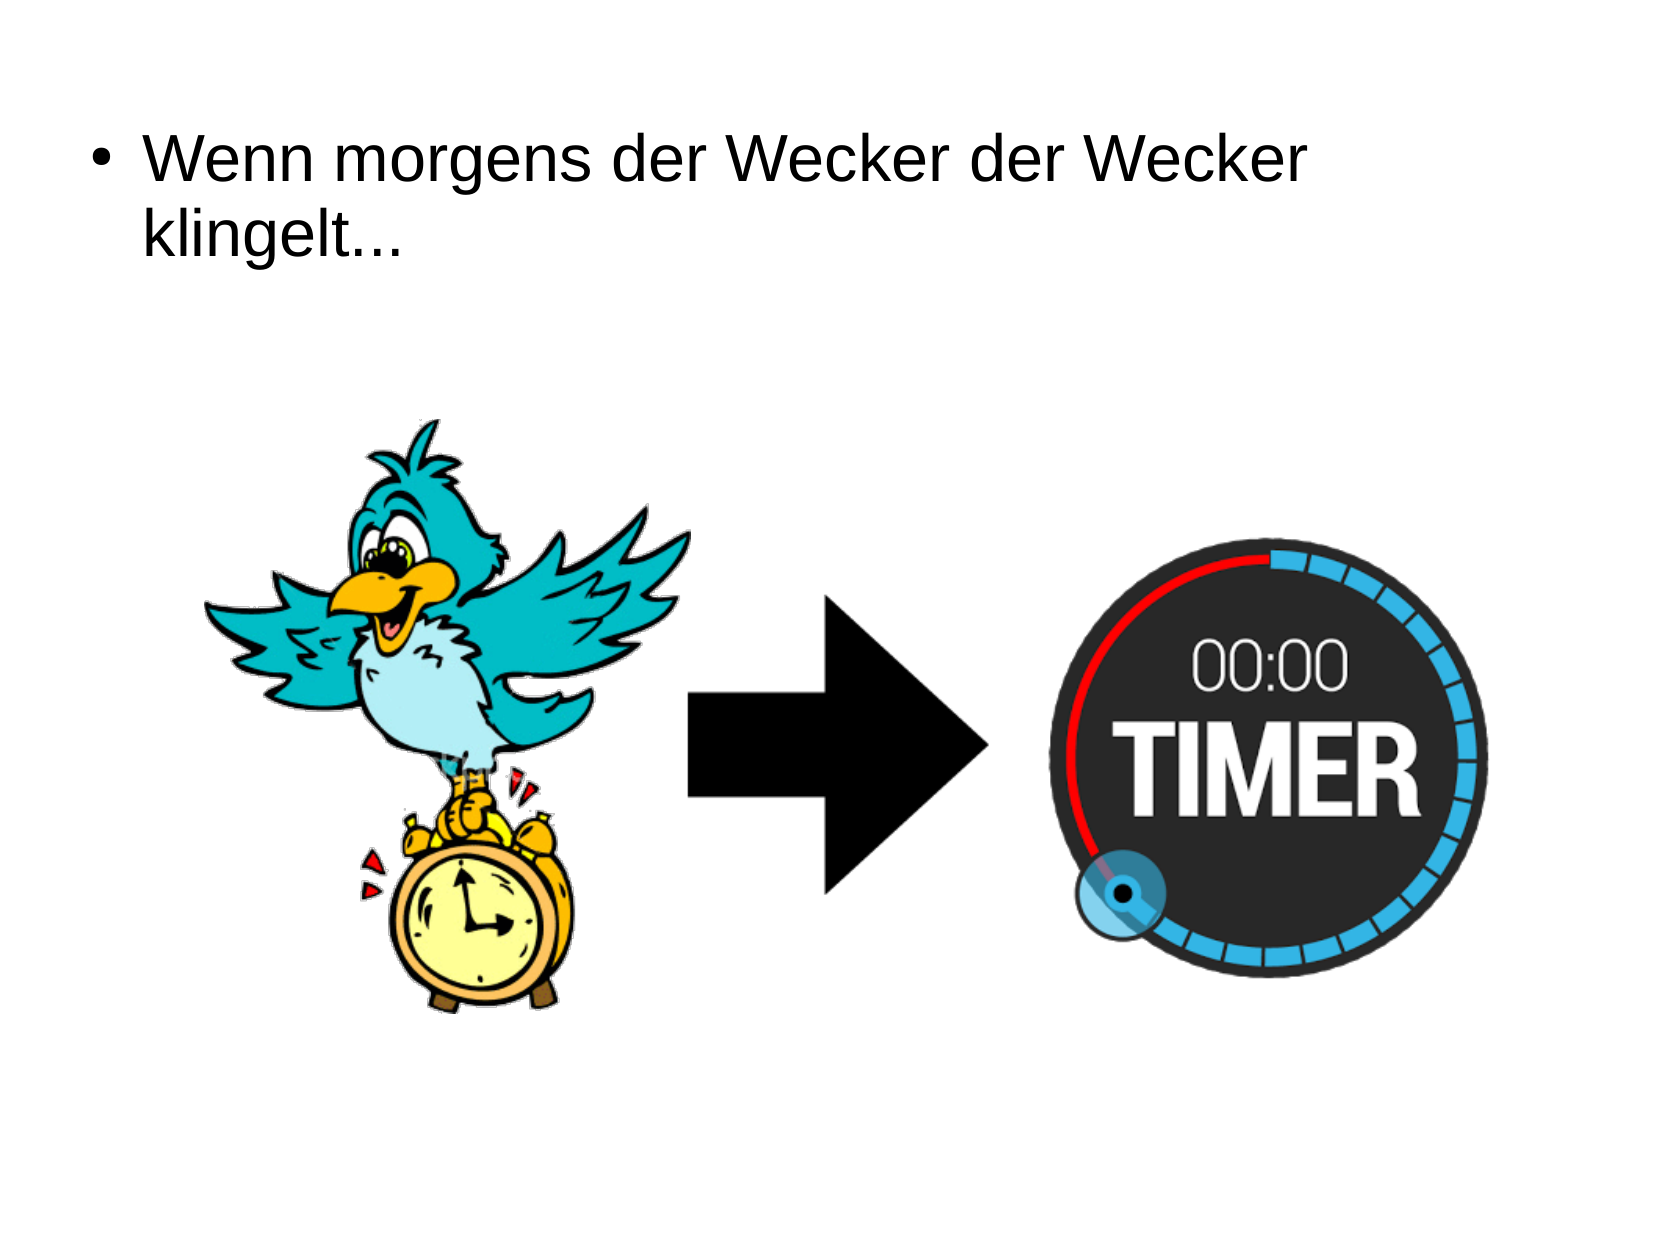

# Wenn morgens der Wecker der Wecker klingelt...